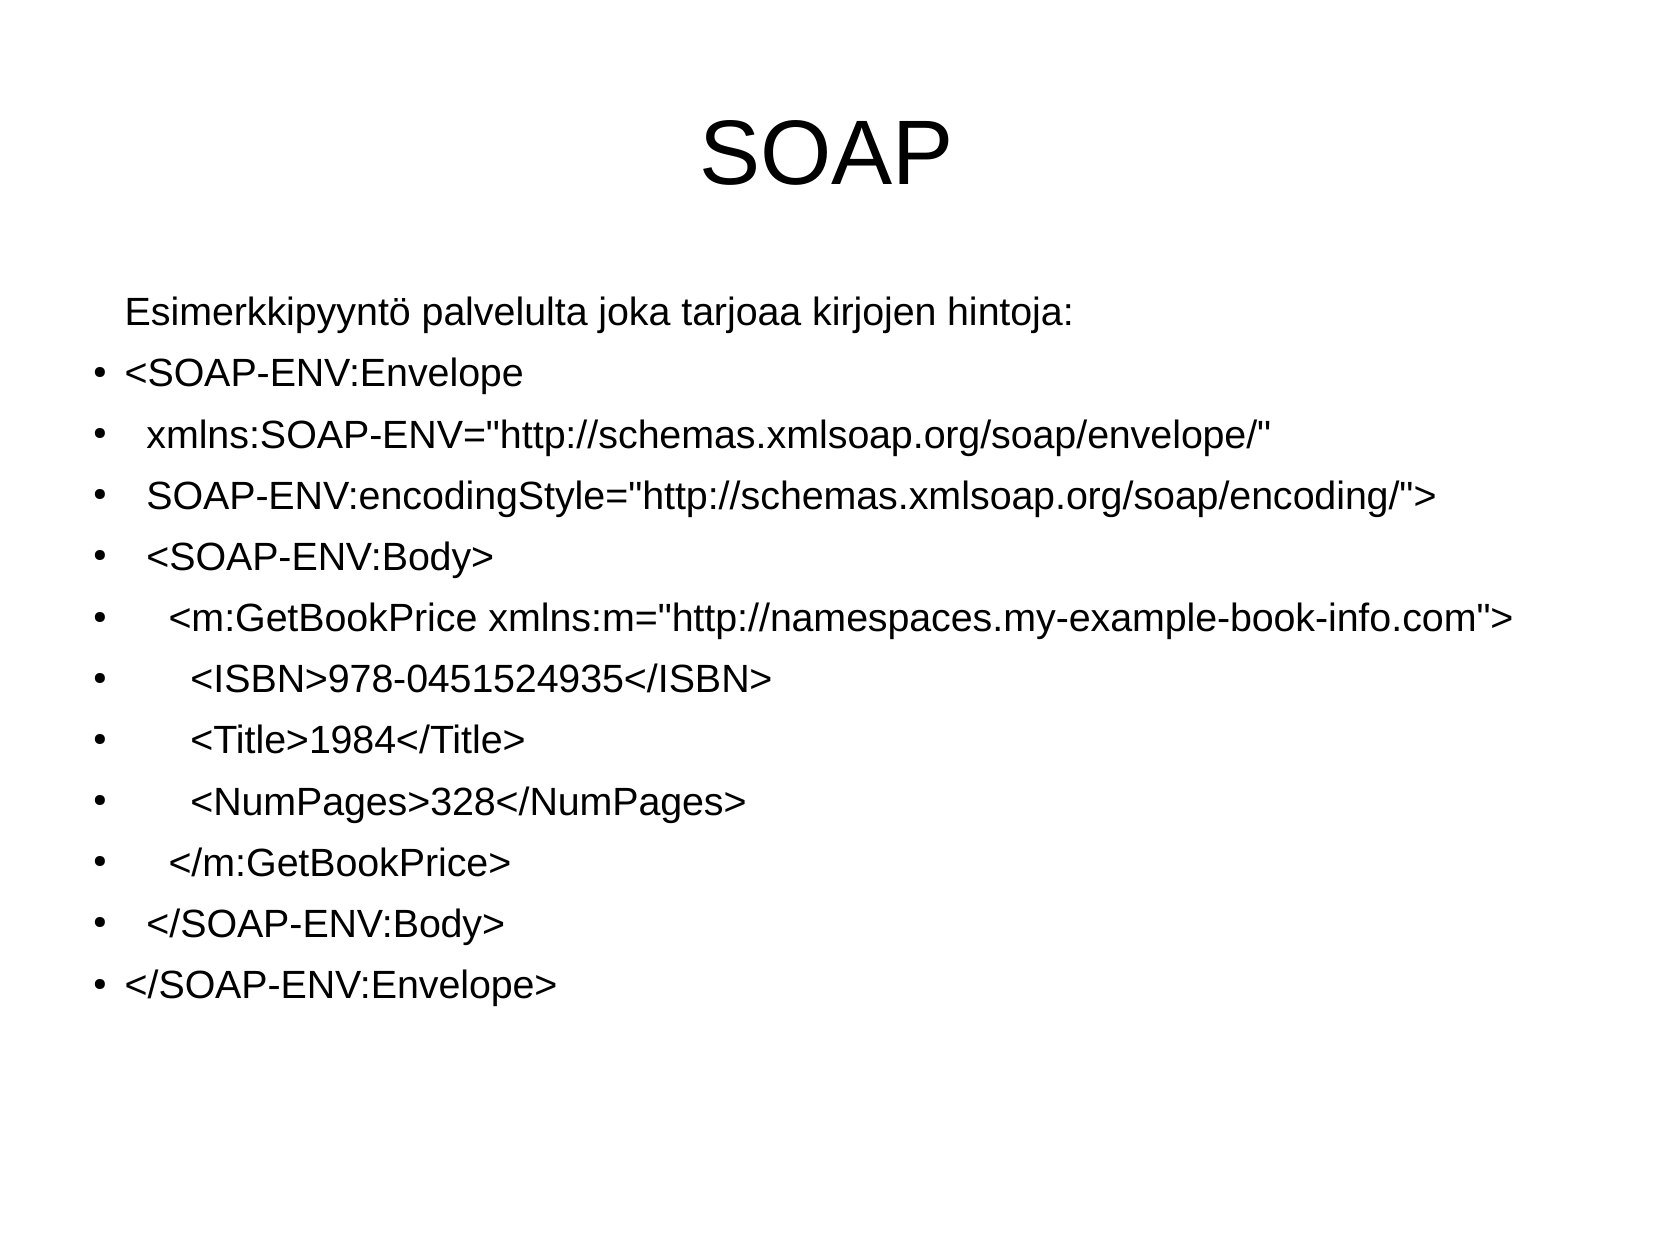

# SOAP
Esimerkkipyyntö palvelulta joka tarjoaa kirjojen hintoja:
<SOAP-ENV:Envelope
 xmlns:SOAP-ENV="http://schemas.xmlsoap.org/soap/envelope/"
 SOAP-ENV:encodingStyle="http://schemas.xmlsoap.org/soap/encoding/">
 <SOAP-ENV:Body>
 <m:GetBookPrice xmlns:m="http://namespaces.my-example-book-info.com">
 <ISBN>978-0451524935</ISBN>
 <Title>1984</Title>
 <NumPages>328</NumPages>
 </m:GetBookPrice>
 </SOAP-ENV:Body>
</SOAP-ENV:Envelope>